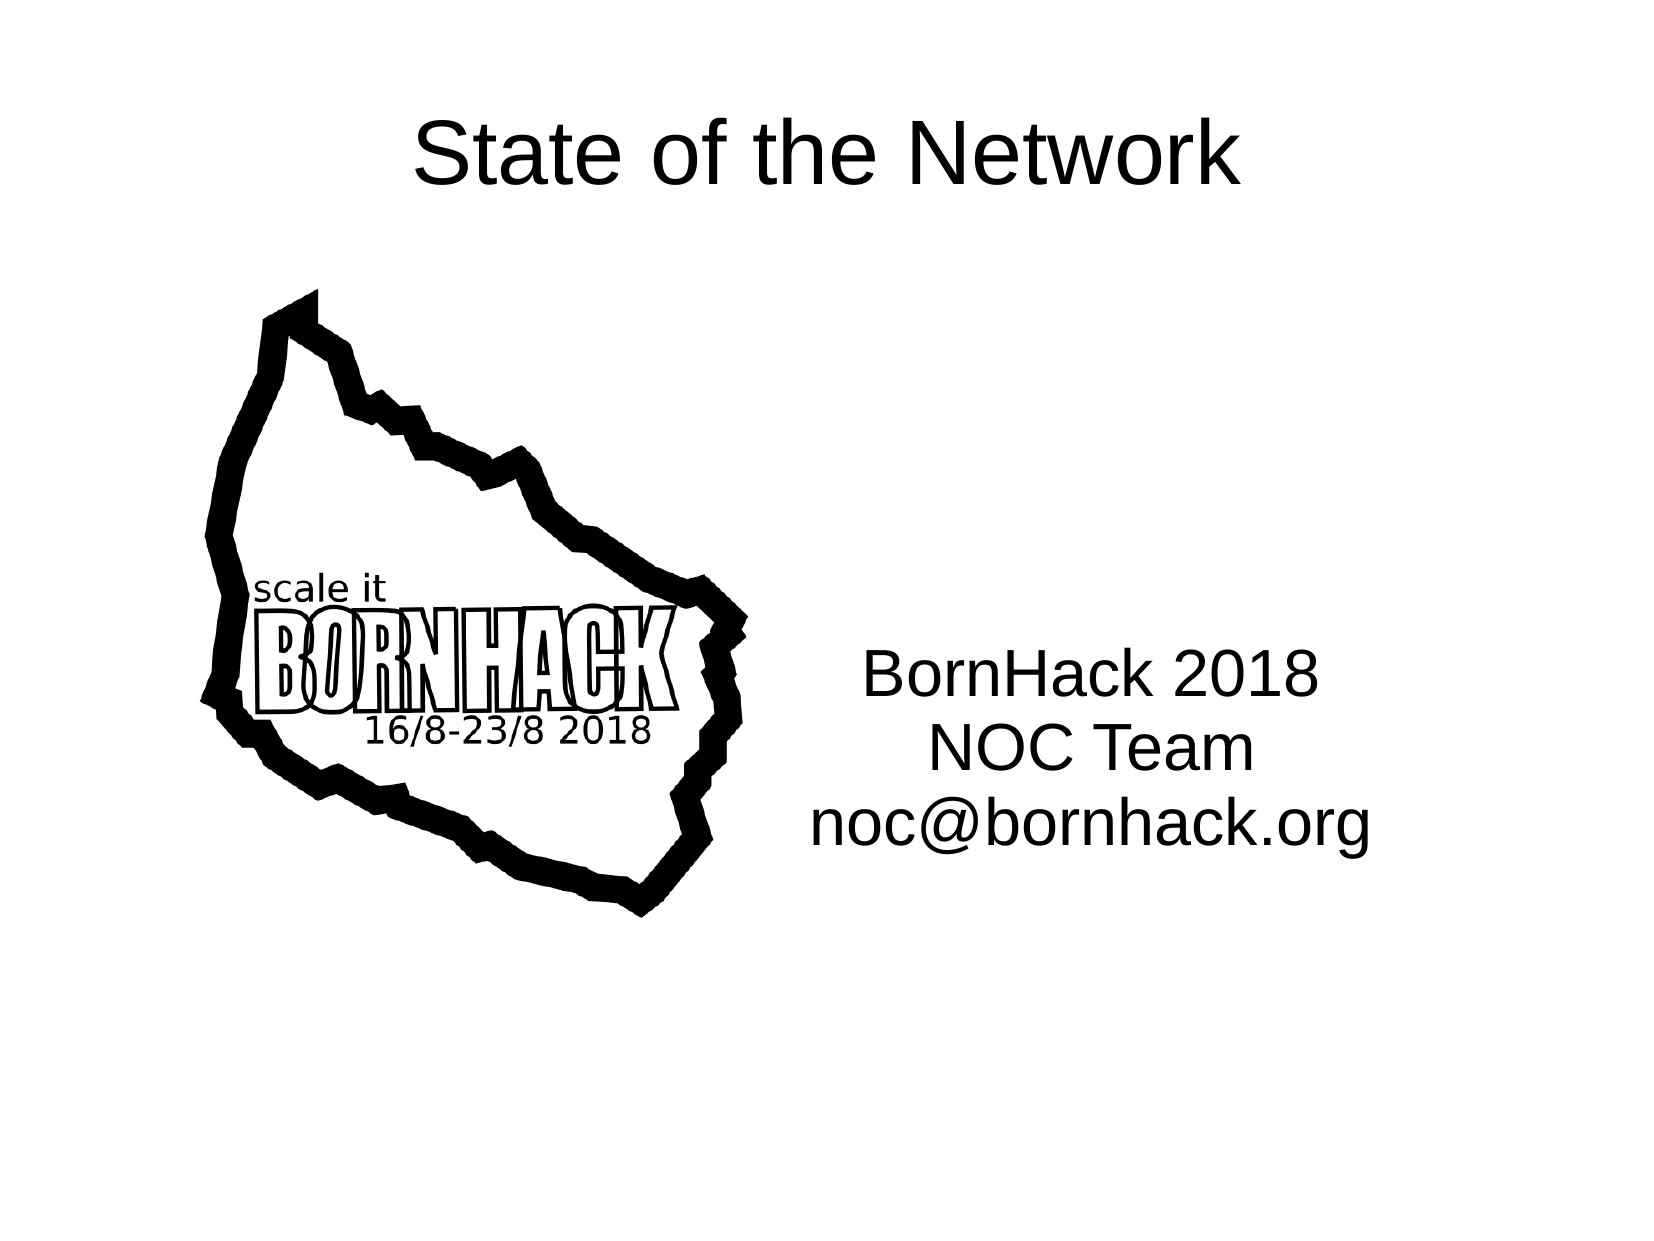

# State of the Network
BornHack 2018
NOC Team
noc@bornhack.org